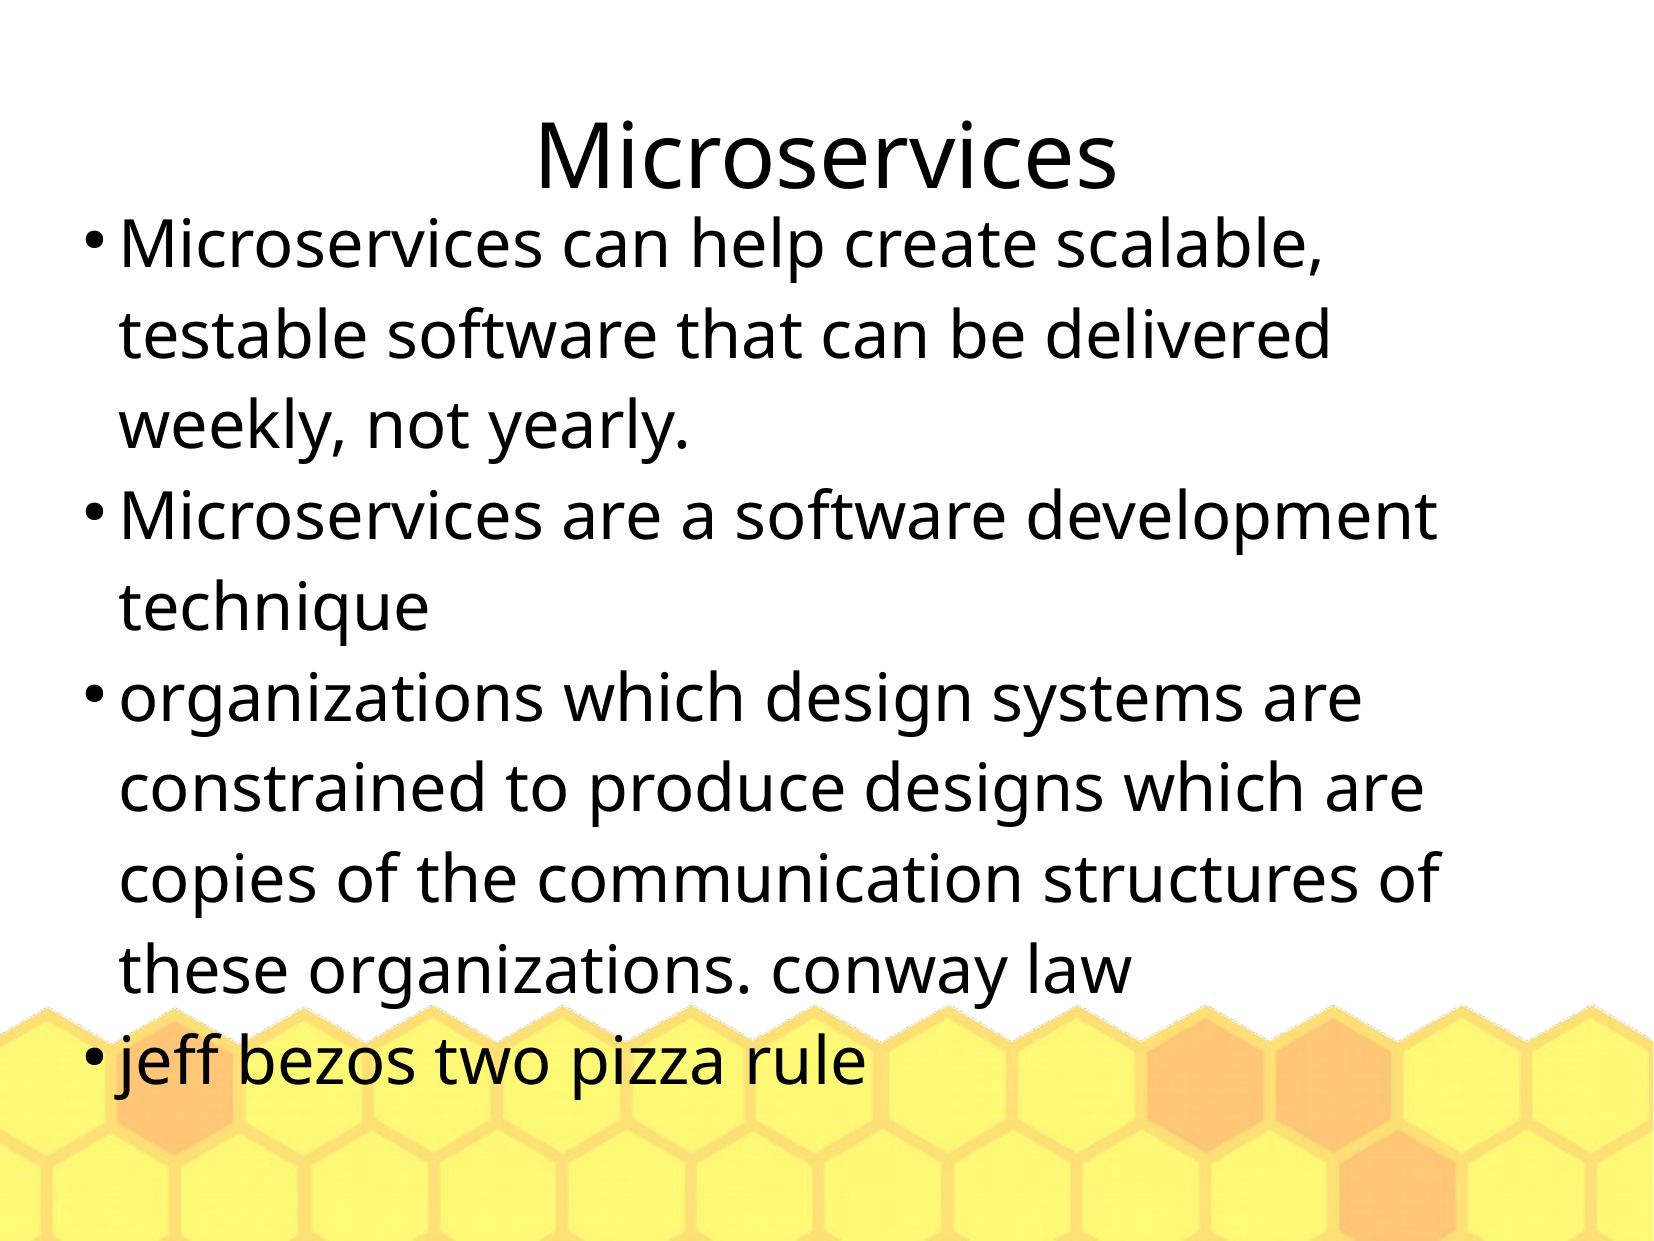

# Microservices
Microservices can help create scalable, testable software that can be delivered weekly, not yearly.
Microservices are a software development technique
organizations which design systems are constrained to produce designs which are copies of the communication structures of these organizations. conway law
jeff bezos two pizza rule